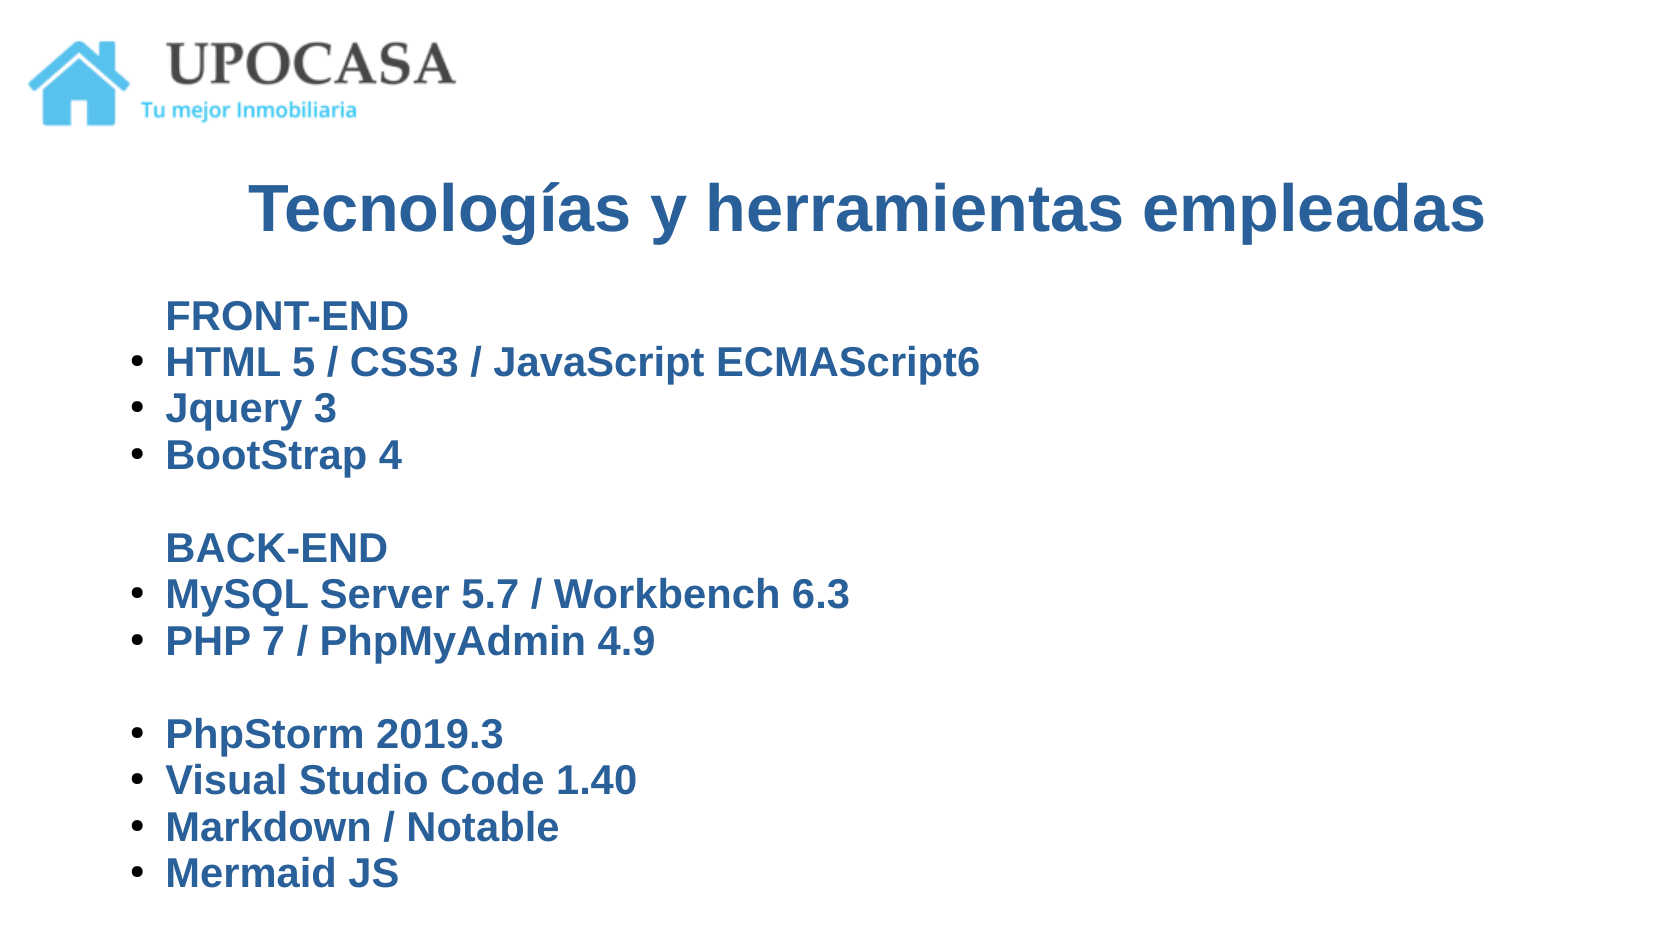

# Tecnologías y herramientas empleadas
FRONT-END
HTML 5 / CSS3 / JavaScript ECMAScript6
Jquery 3
BootStrap 4
BACK-END
MySQL Server 5.7 / Workbench 6.3
PHP 7 / PhpMyAdmin 4.9
PhpStorm 2019.3
Visual Studio Code 1.40
Markdown / Notable
Mermaid JS